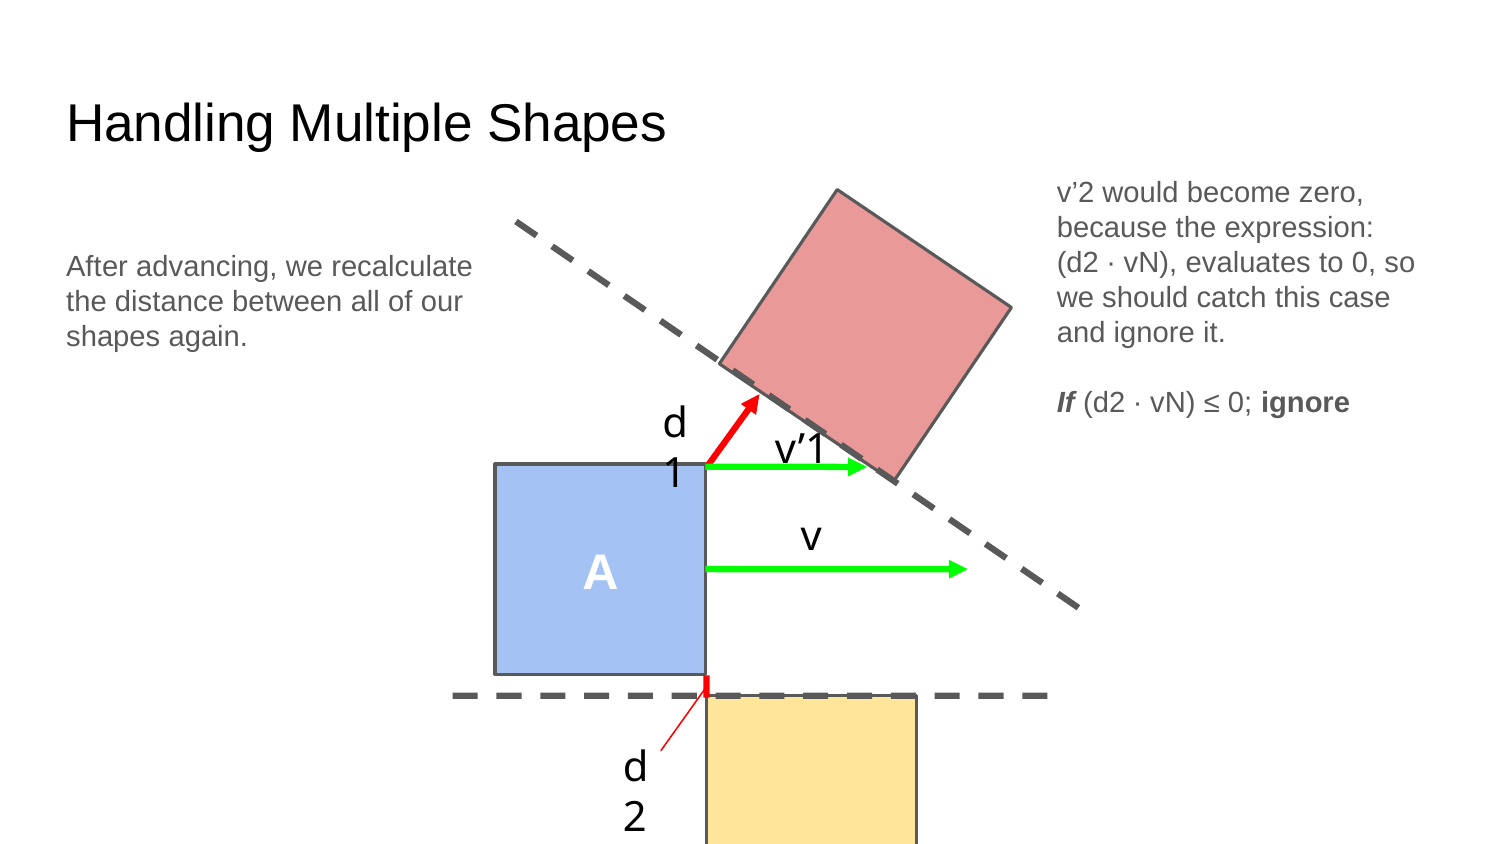

# Handling Multiple Shapes
v’2 would become zero, because the expression: (d2 ∙ vN), evaluates to 0, so we should catch this case and ignore it.
If (d2 ∙ vN) ≤ 0; ignore
After advancing, we recalculate the distance between all of our shapes again.
d1
v’1
A
v
d2